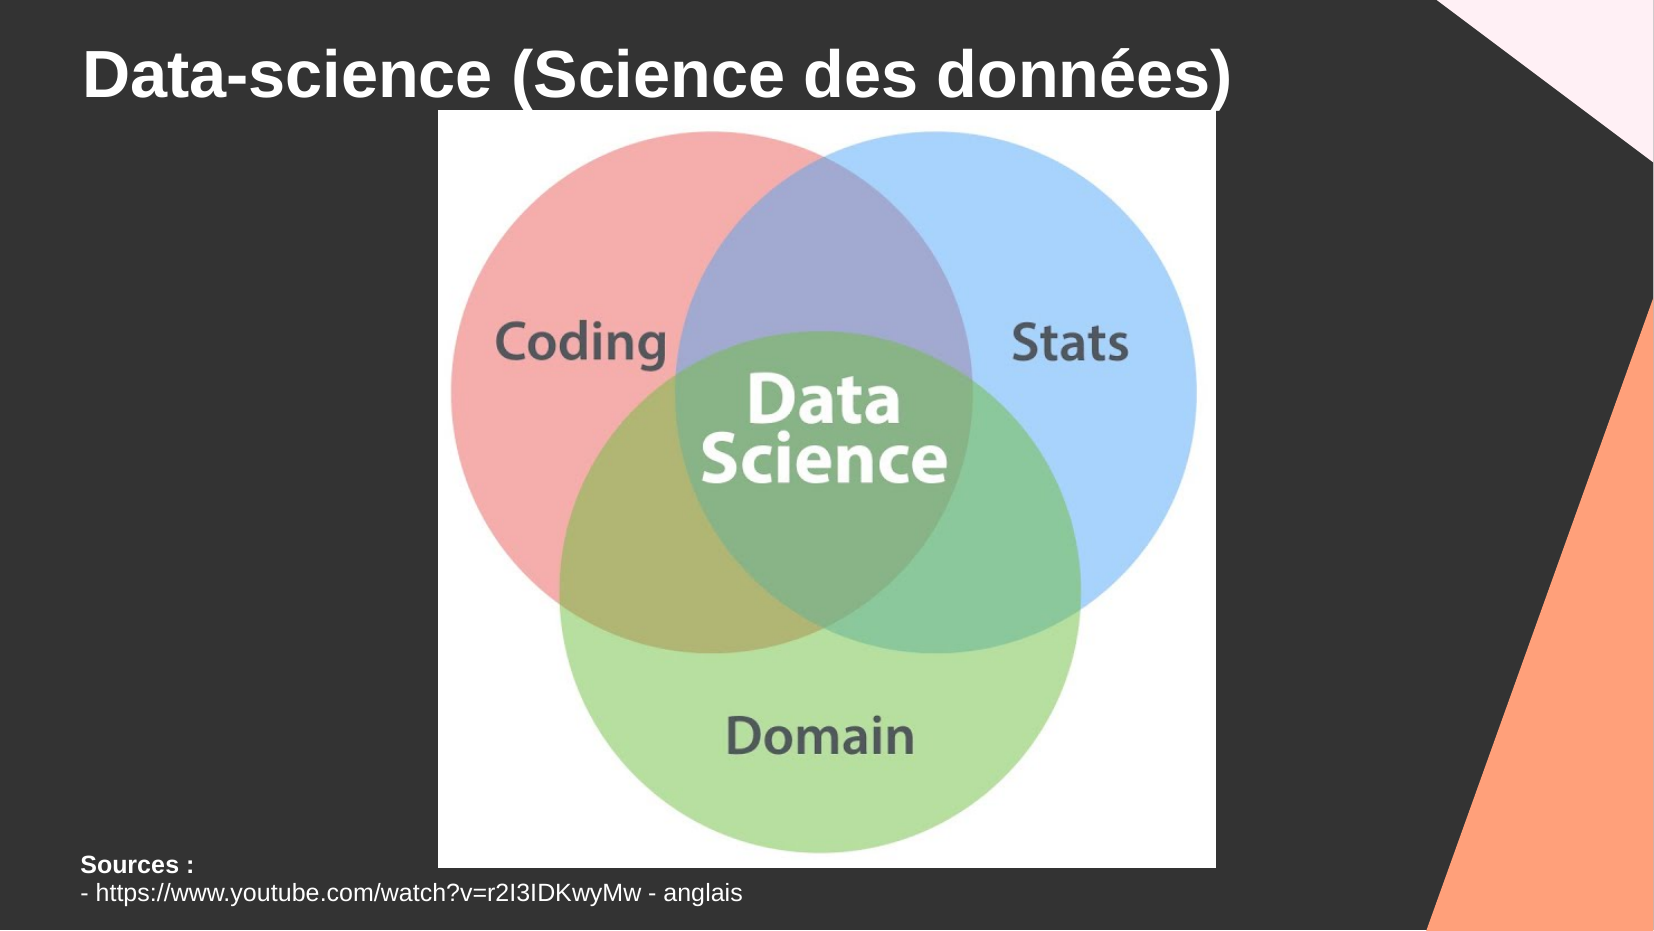

# Data-science (Science des données)
Sources :
- https://www.youtube.com/watch?v=r2I3IDKwyMw - anglais